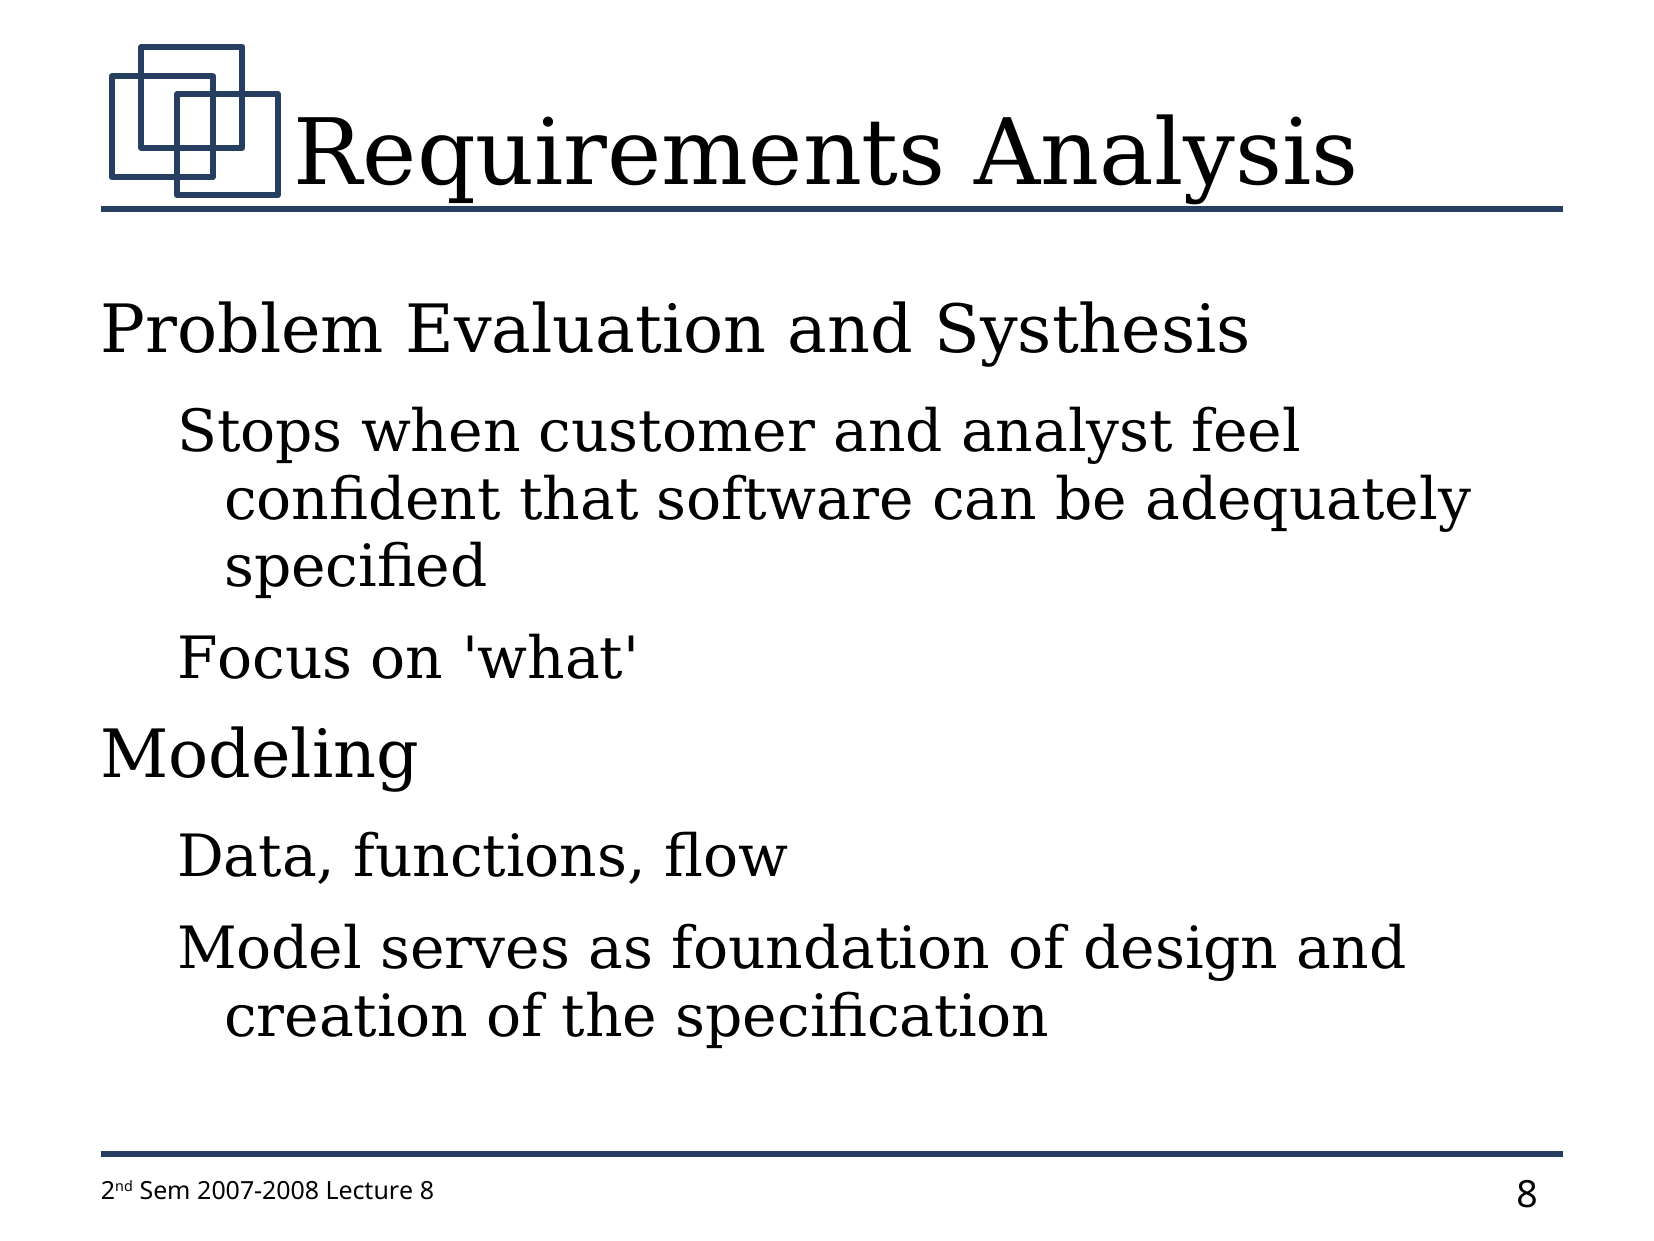

# Requirements Analysis
Problem Evaluation and Systhesis
Stops when customer and analyst feel confident that software can be adequately specified
Focus on 'what'
Modeling
Data, functions, flow
Model serves as foundation of design and creation of the specification